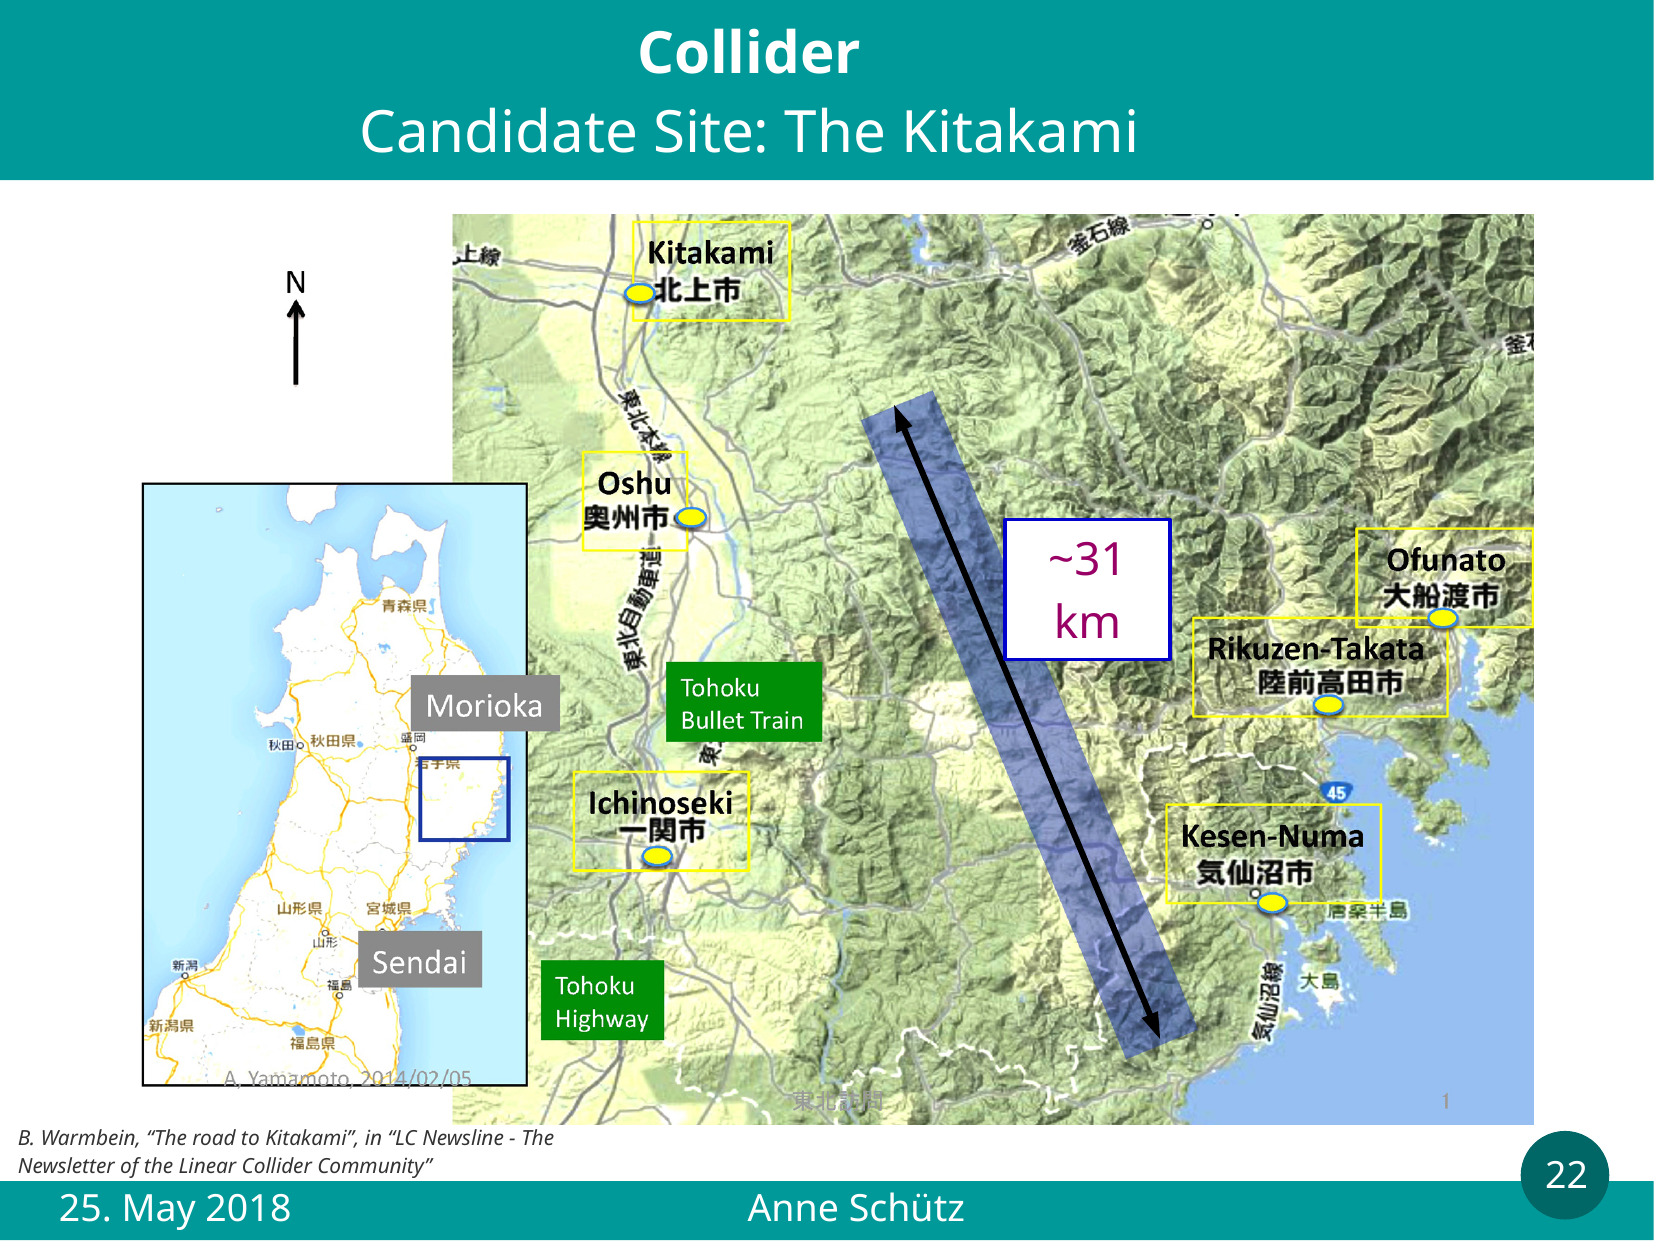

# The International Linear Collider Candidate Site: The Kitakami Mountains
~31 km
B. Warmbein, “The road to Kitakami”, in “LC Newsline - The Newsletter of the Linear Collider Community”